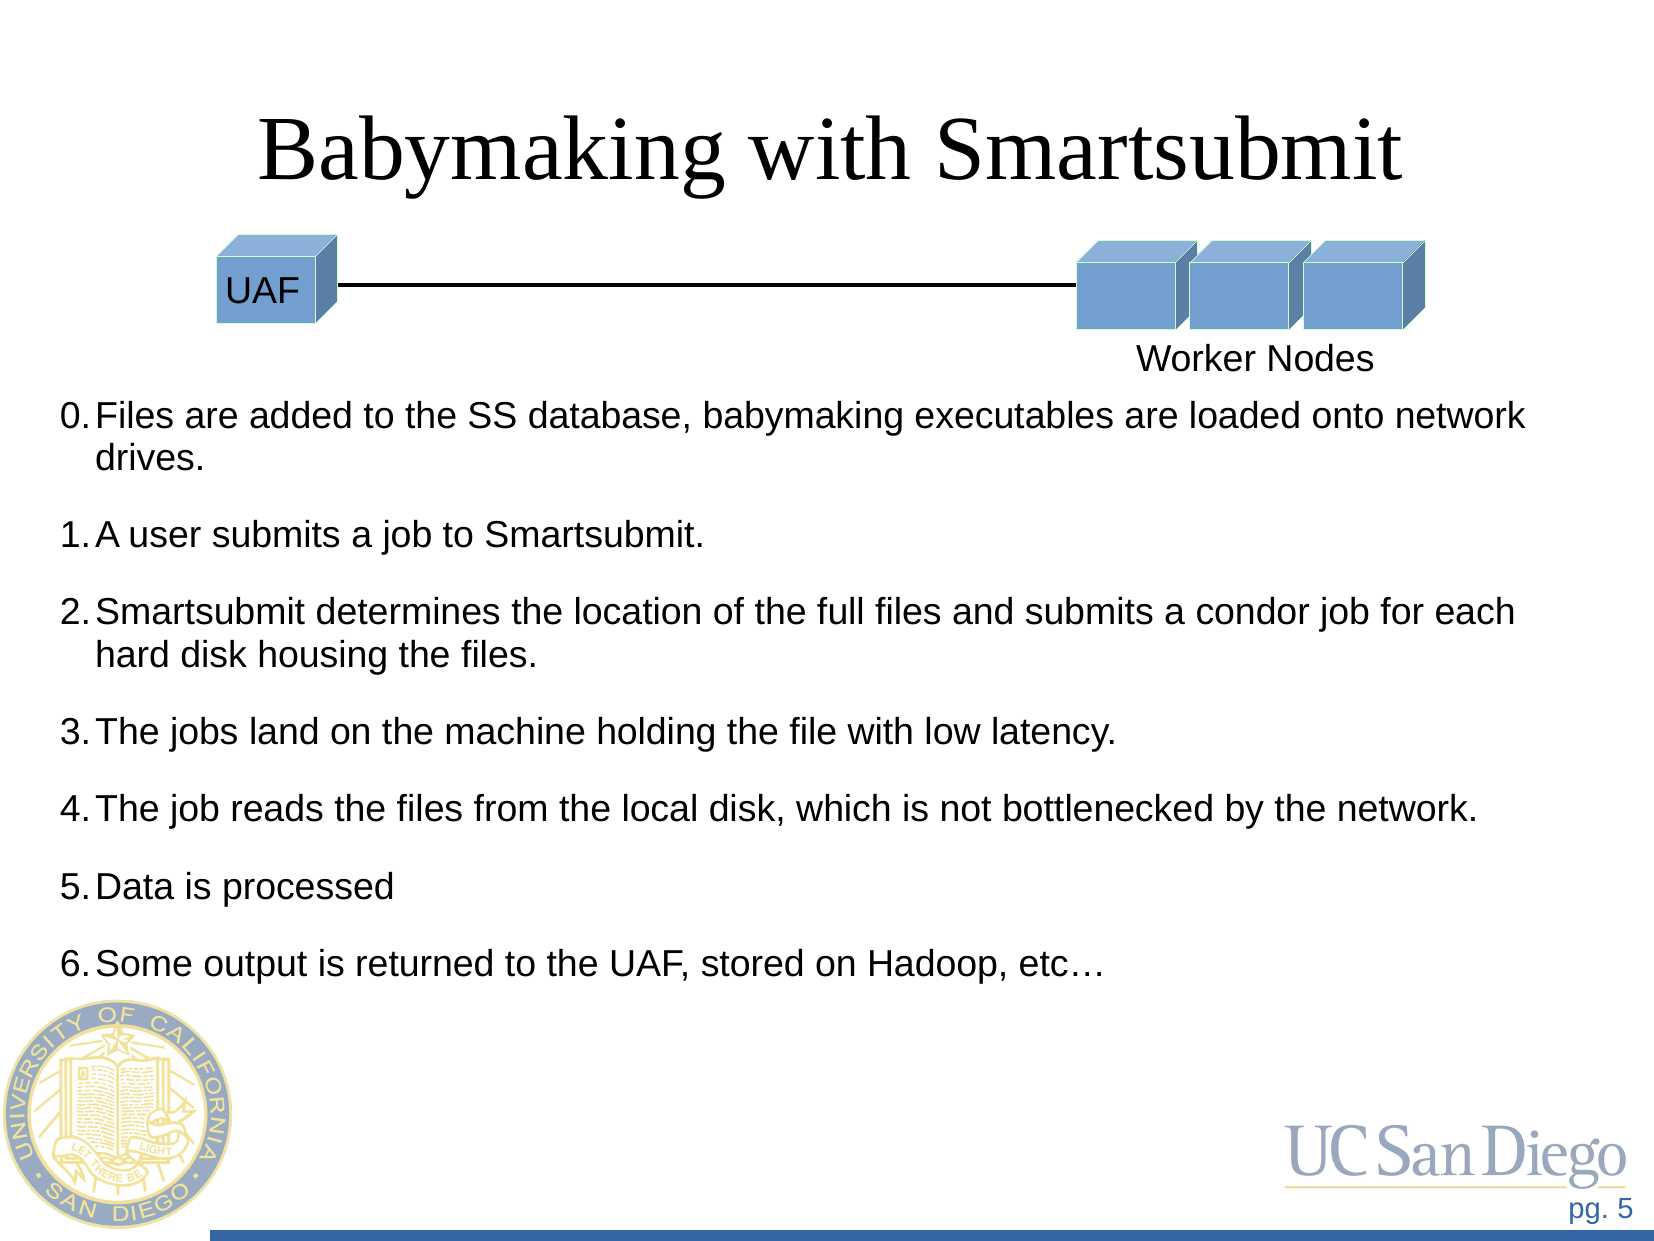

# Babymaking with Smartsubmit
UAF
Worker Nodes
Files are added to the SS database, babymaking executables are loaded onto network drives.
A user submits a job to Smartsubmit.
Smartsubmit determines the location of the full files and submits a condor job for each hard disk housing the files.
The jobs land on the machine holding the file with low latency.
The job reads the files from the local disk, which is not bottlenecked by the network.
Data is processed
Some output is returned to the UAF, stored on Hadoop, etc…